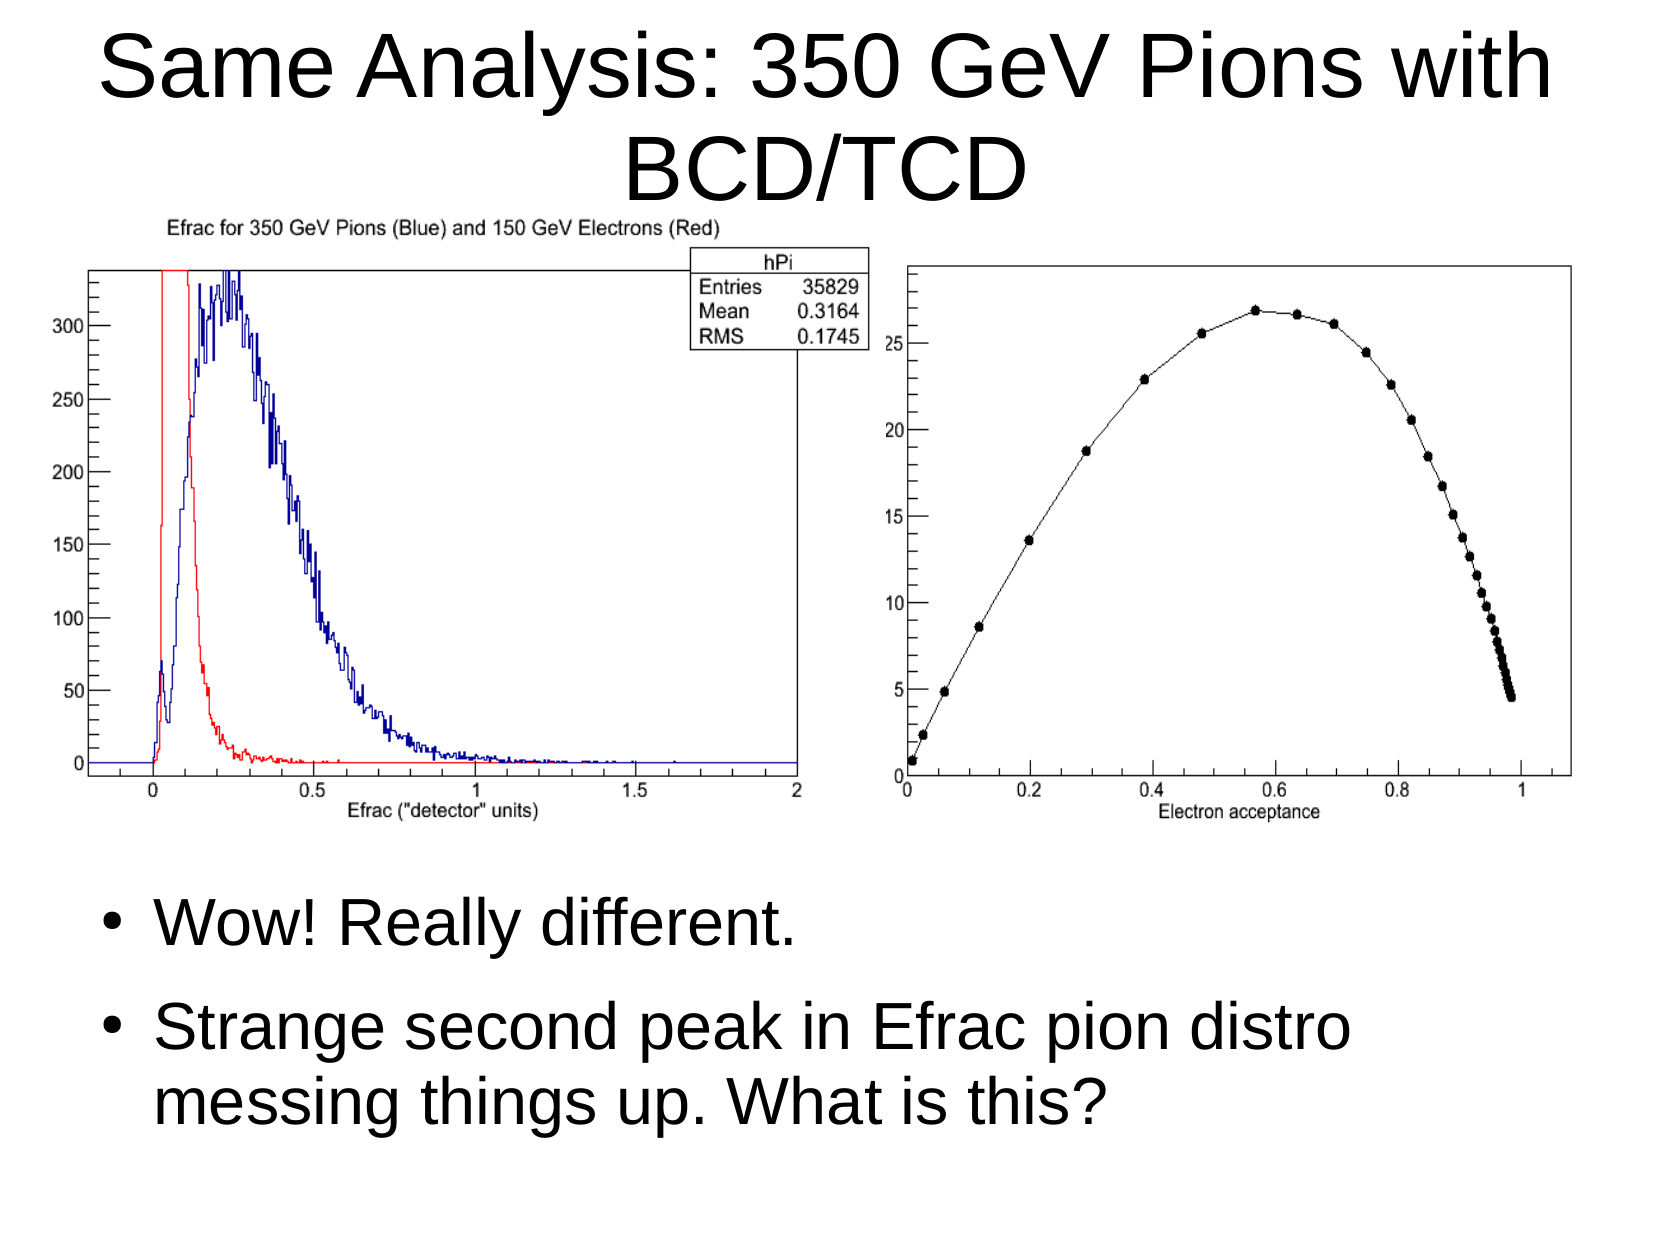

# Same Analysis: 350 GeV Pions with BCD/TCD
Wow! Really different.
Strange second peak in Efrac pion distro messing things up. What is this?